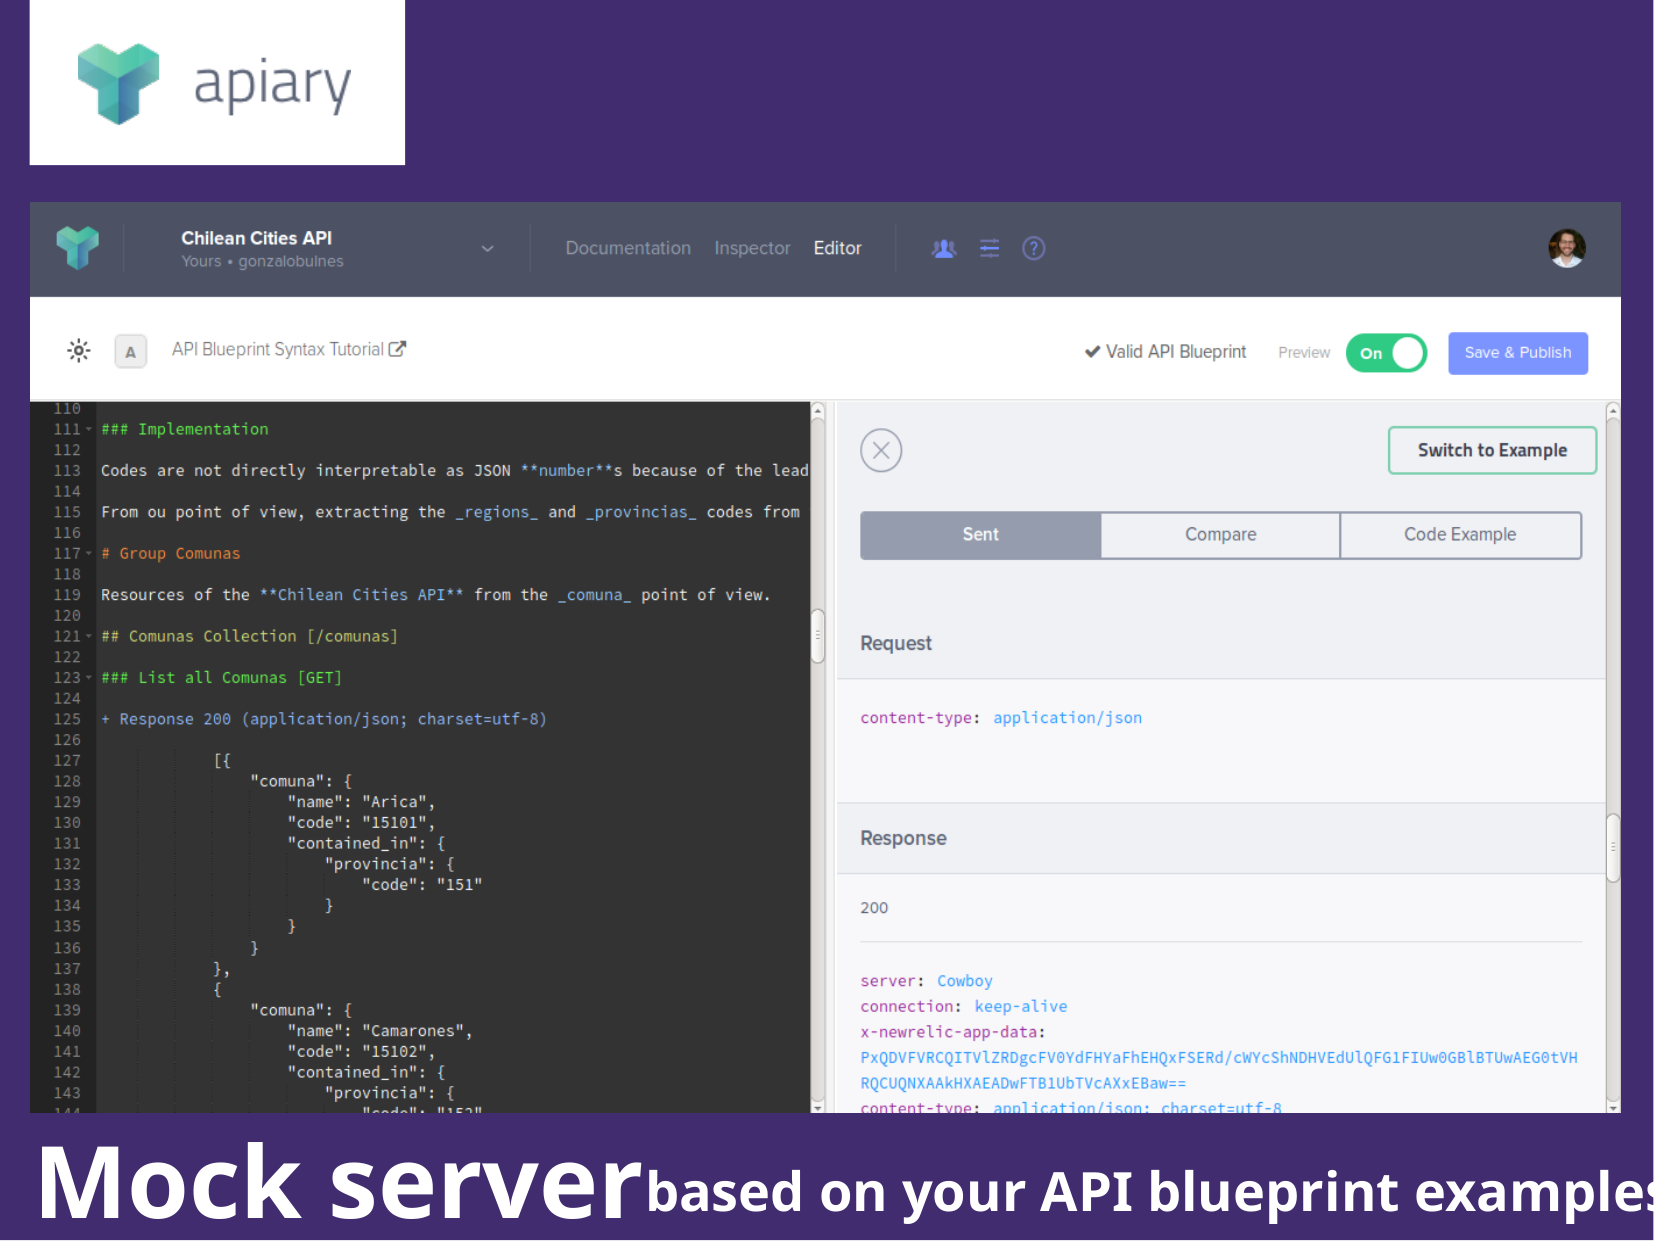

Mock server
based on your API blueprint examples